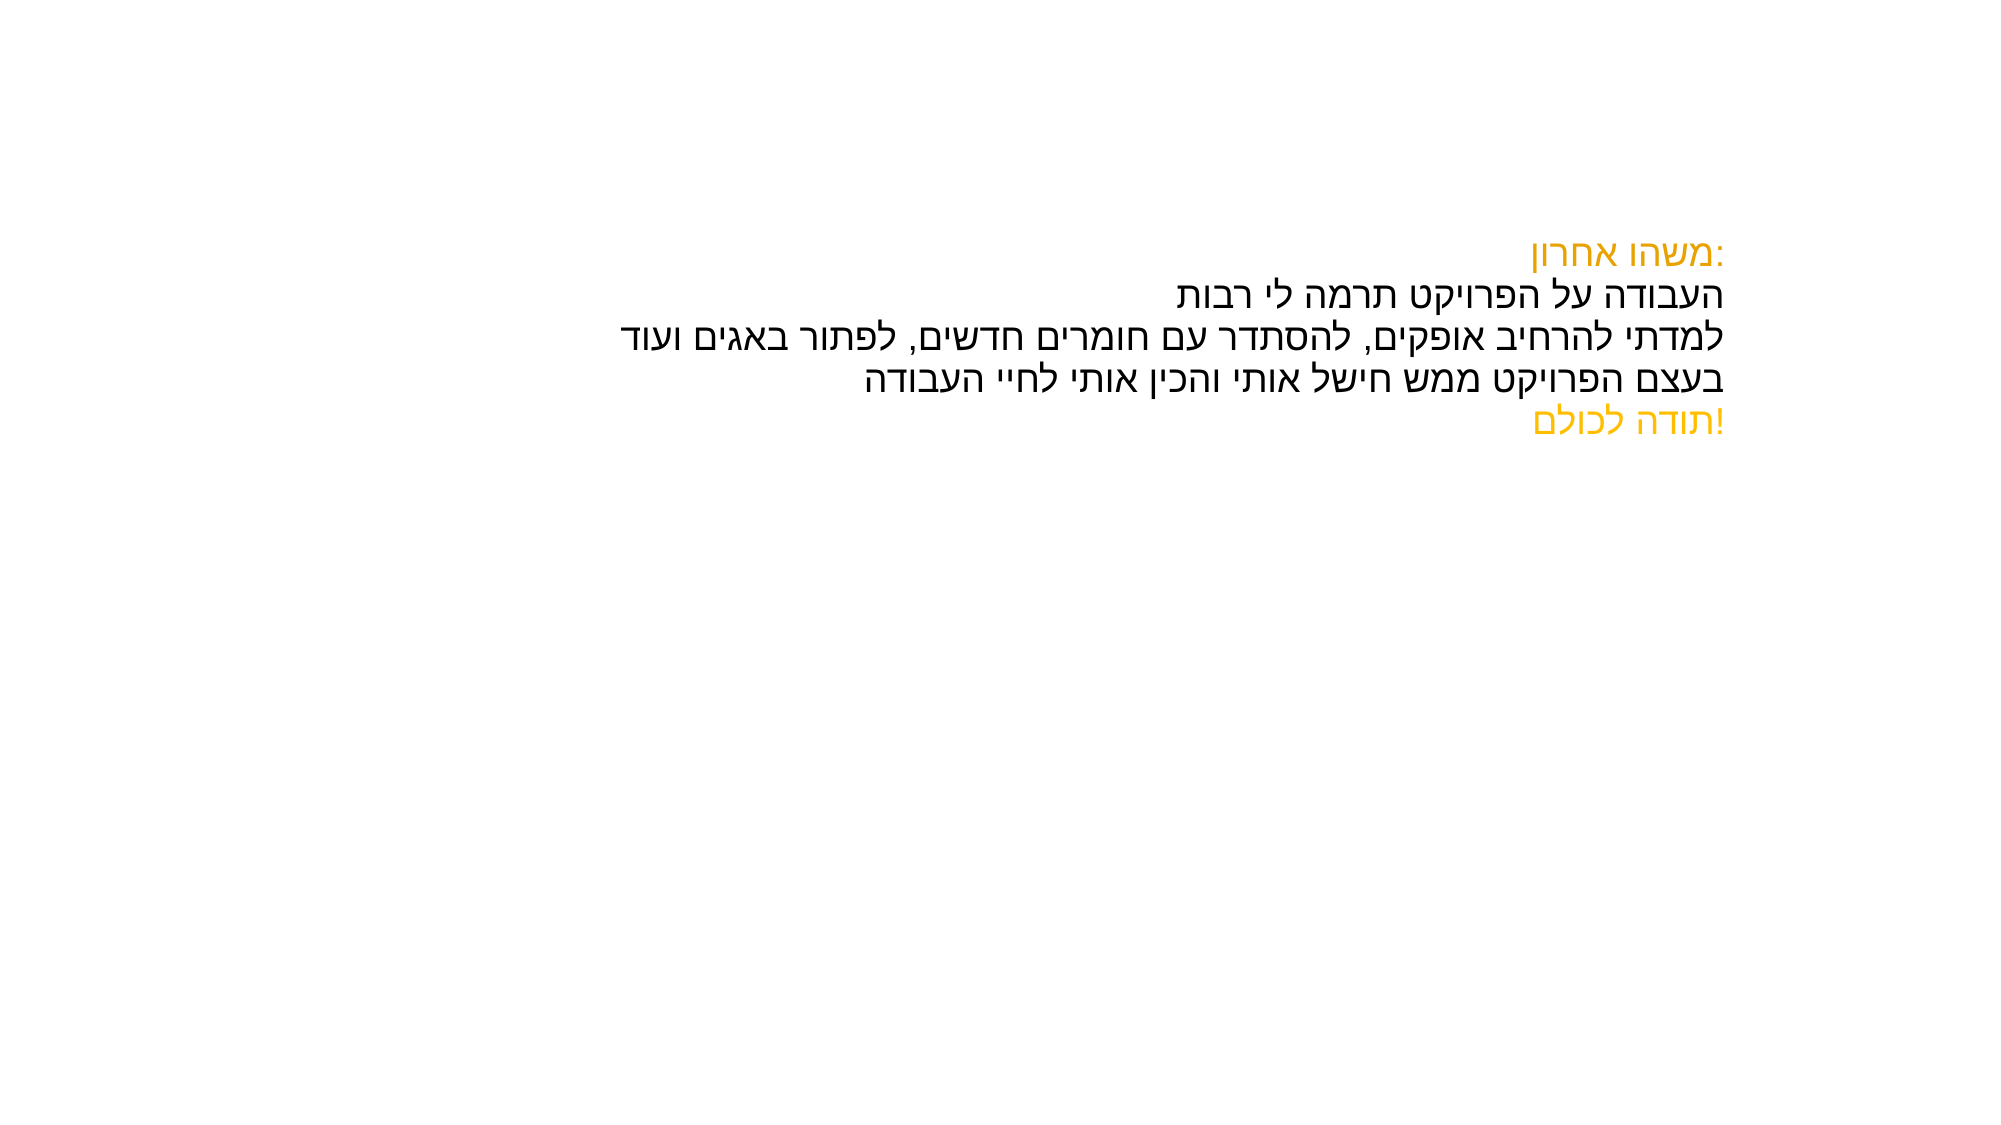

משהו אחרון:
העבודה על הפרויקט תרמה לי רבות
למדתי להרחיב אופקים, להסתדר עם חומרים חדשים, לפתור באגים ועוד
בעצם הפרויקט ממש חישל אותי והכין אותי לחיי העבודה
תודה לכולם!